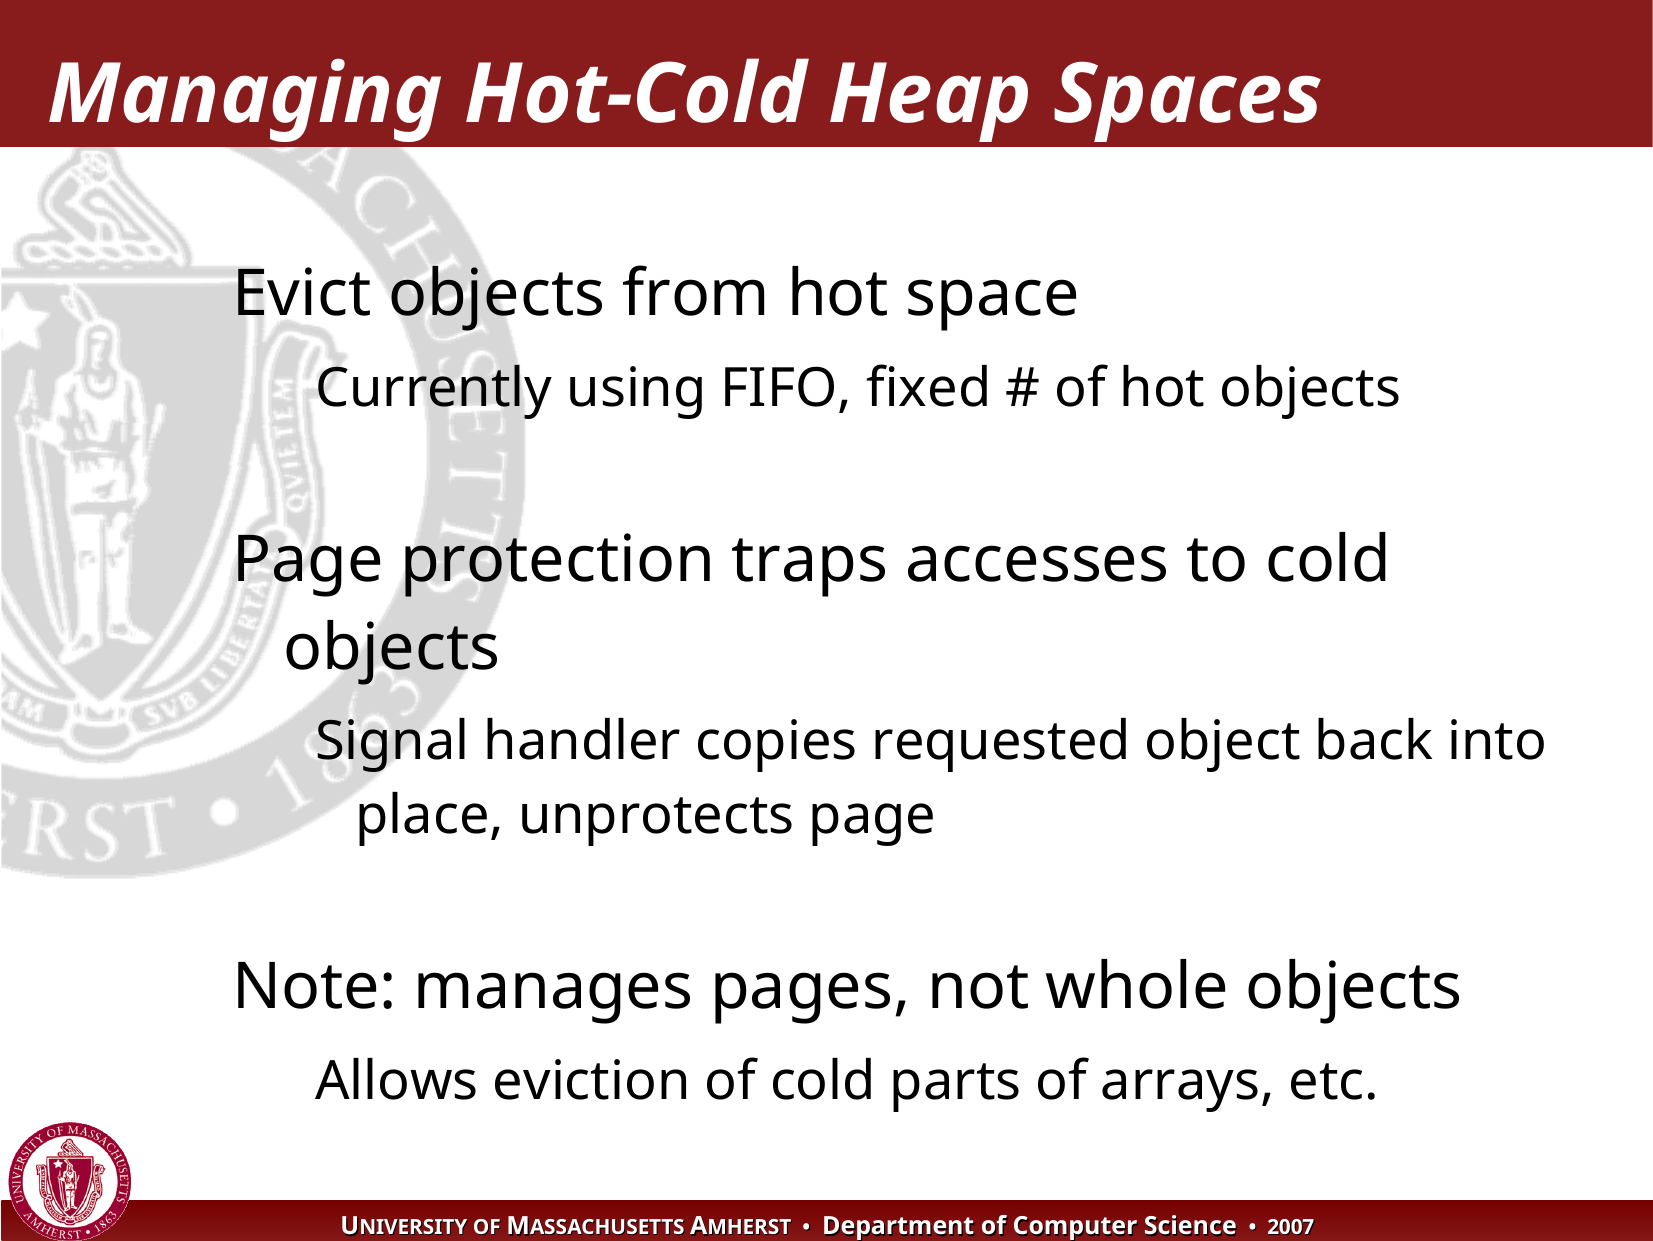

# Managing Hot-Cold Heap Spaces
Evict objects from hot space
Currently using FIFO, fixed # of hot objects
Page protection traps accesses to cold objects
Signal handler copies requested object back into place, unprotects page
Note: manages pages, not whole objects
Allows eviction of cold parts of arrays, etc.